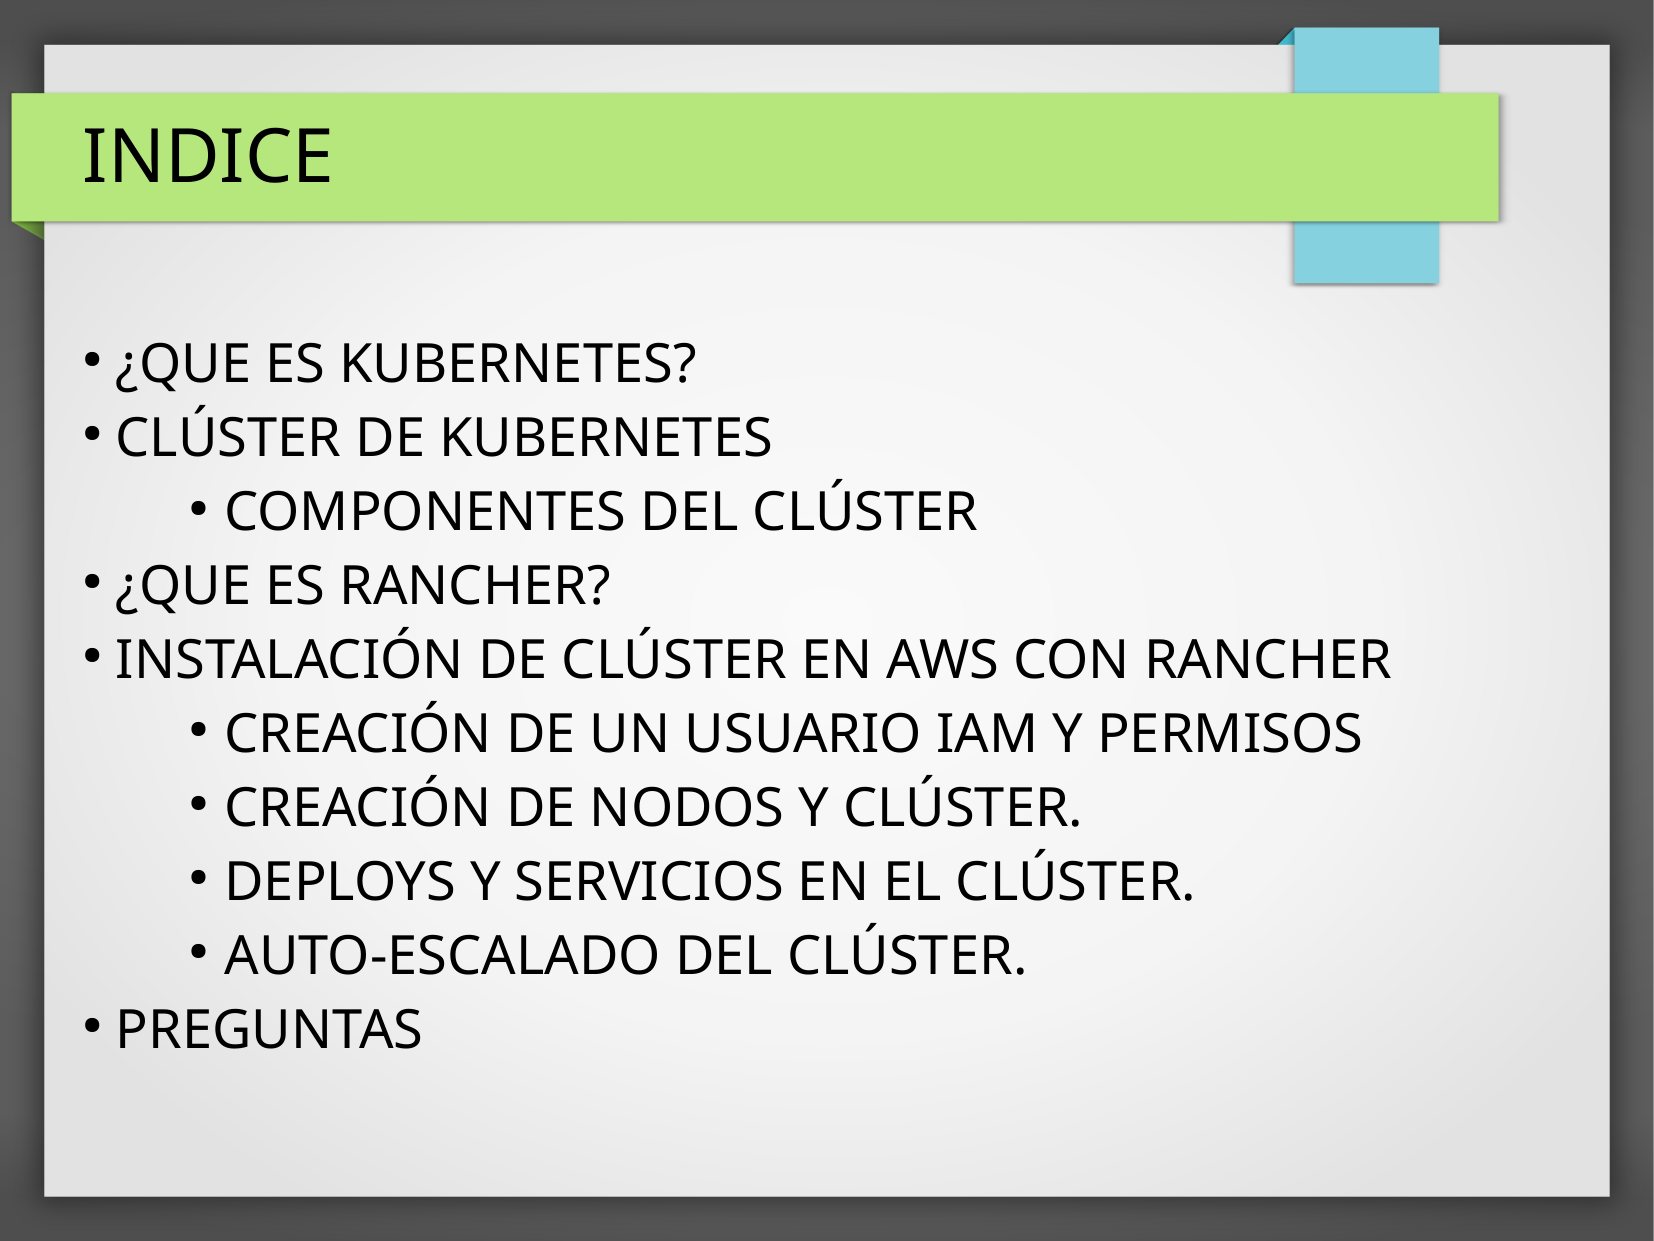

# INDICE
 ¿QUE ES KUBERNETES?
 CLÚSTER DE KUBERNETES
COMPONENTES DEL CLÚSTER
 ¿QUE ES RANCHER?
 INSTALACIÓN DE CLÚSTER EN AWS CON RANCHER
CREACIÓN DE UN USUARIO IAM Y PERMISOS
CREACIÓN DE NODOS Y CLÚSTER.
DEPLOYS Y SERVICIOS EN EL CLÚSTER.
AUTO-ESCALADO DEL CLÚSTER.
 PREGUNTAS